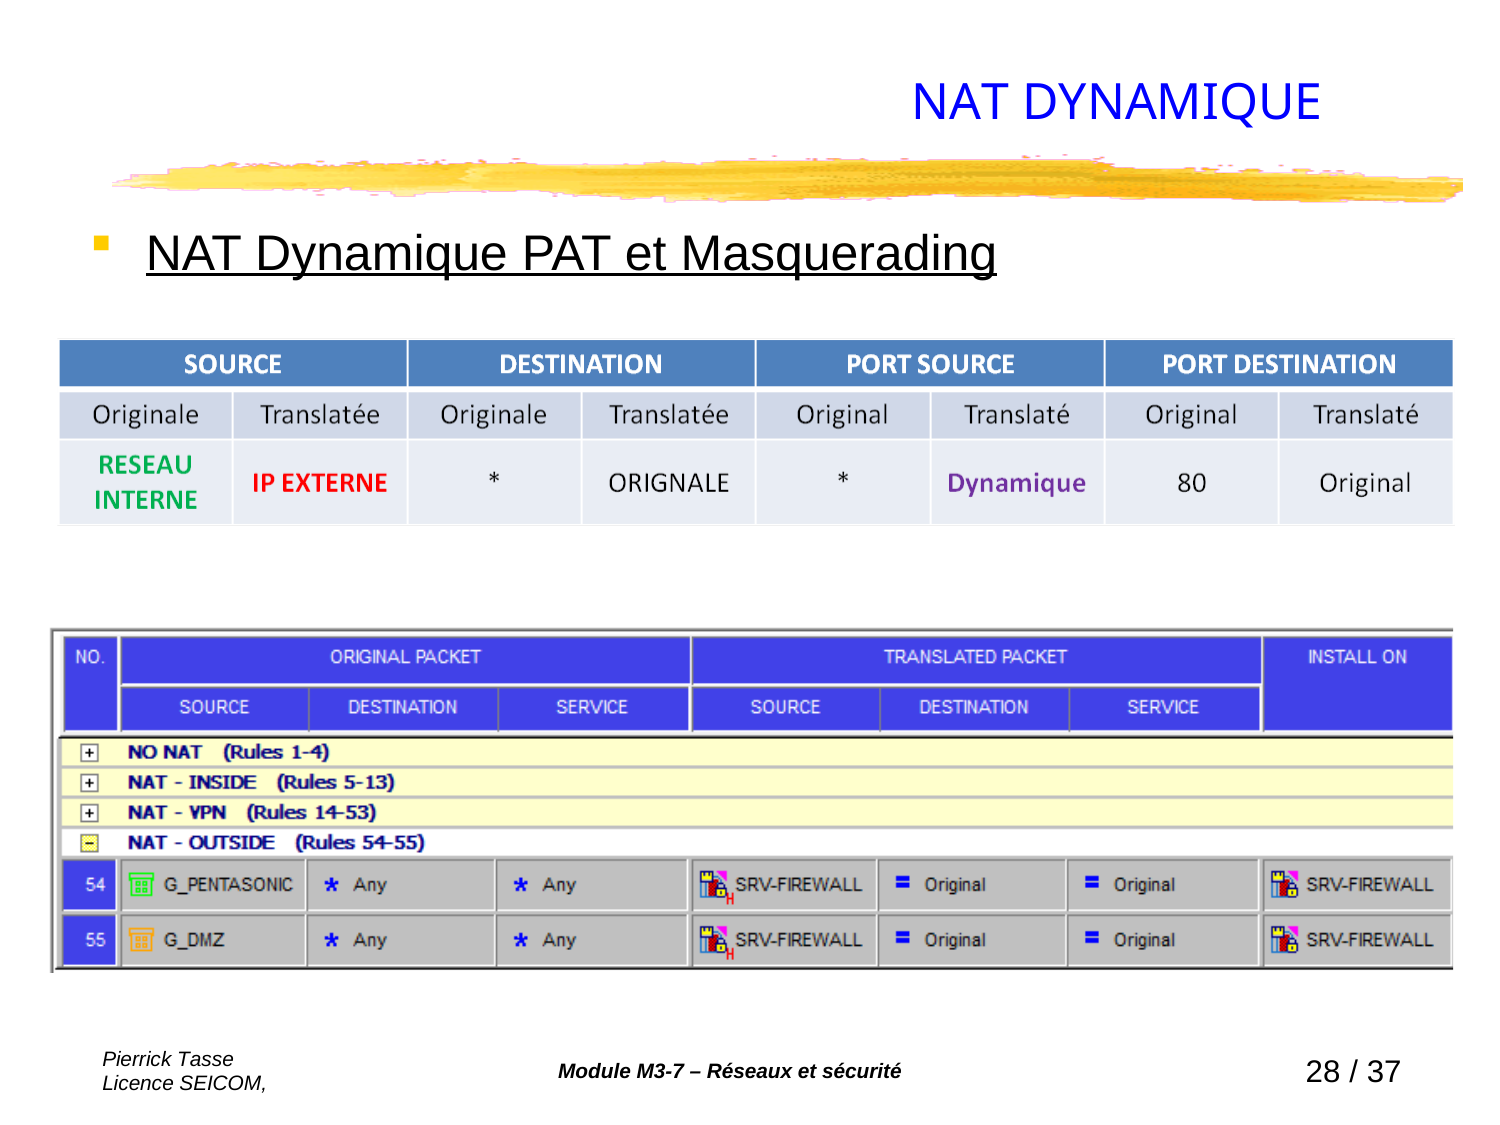

# NAT DYNAMIQUE
NAT Dynamique PAT et Masquerading
28